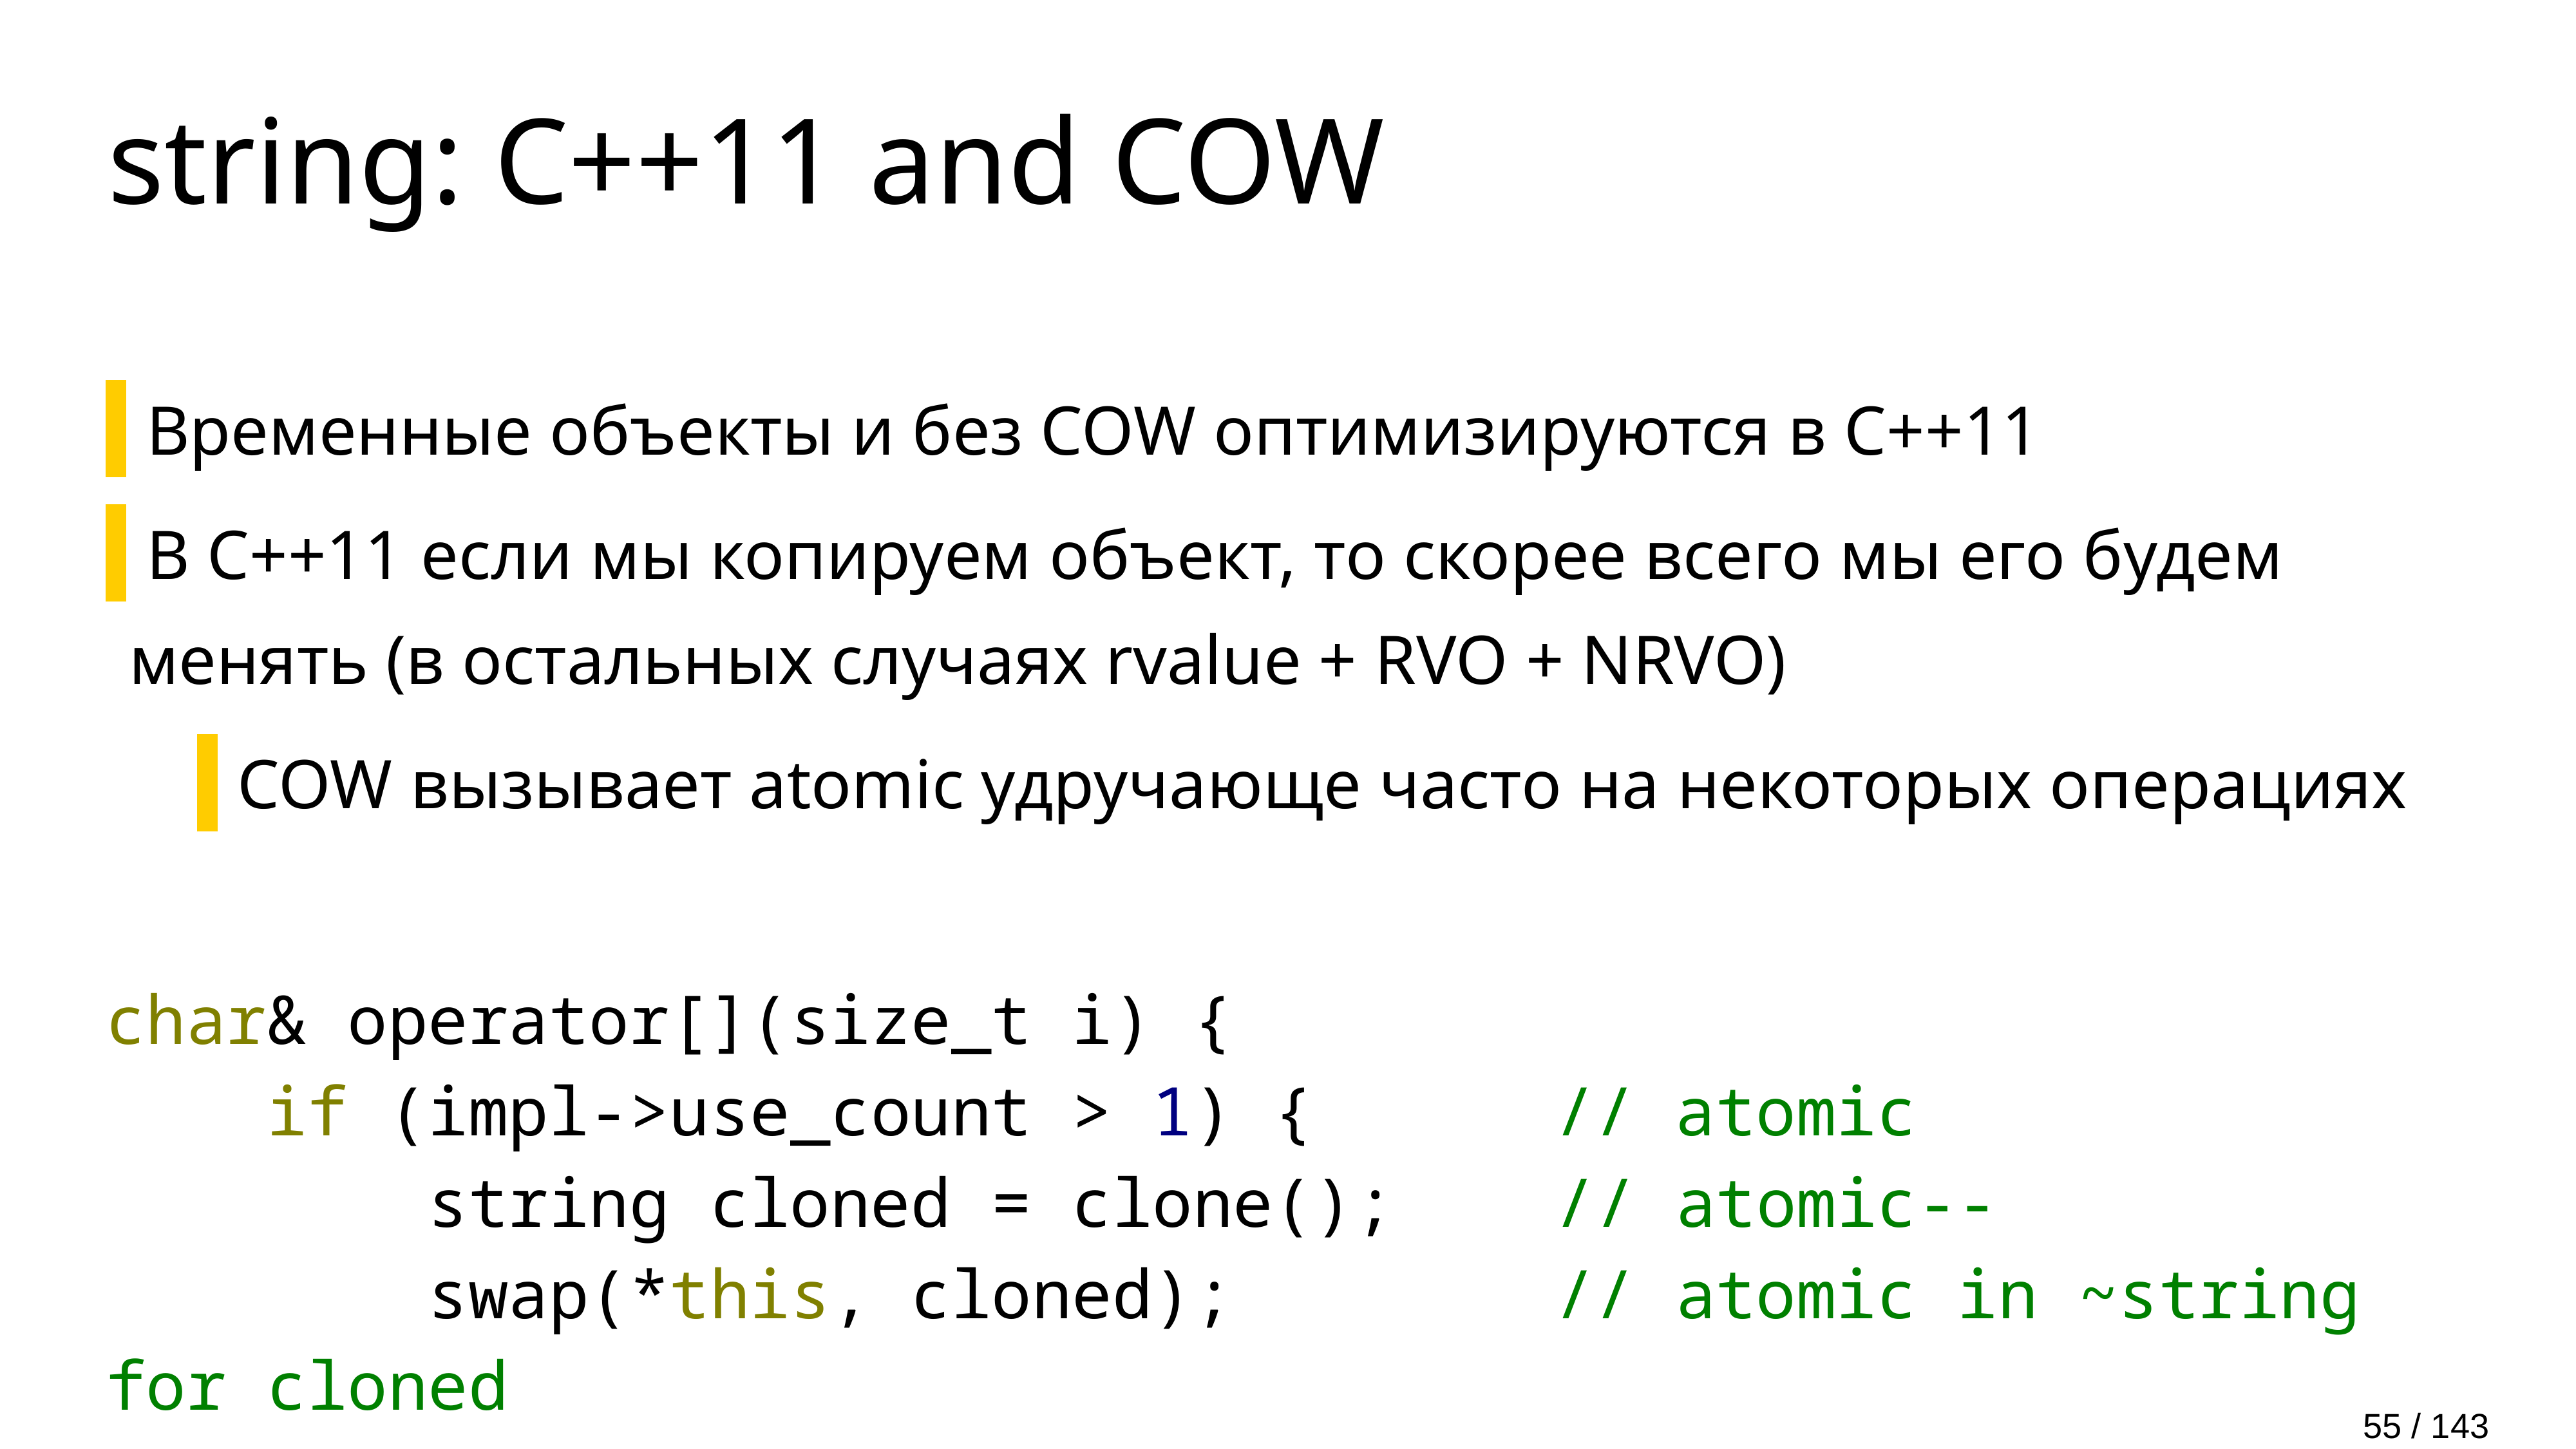

# string: С++11 and COW
 Временные объекты и без COW оптимизируются в C++11
 В C++11 если мы копируем объект, то скорее всего мы его будем менять (в остальных случаях rvalue + RVO + NRVO)
 COW вызывает atomic удручающе часто на некоторых операциях
char& operator[](size_t i) {
 if (impl->use_count > 1) { // atomic
 string cloned = clone(); // atomic--
 swap(*this, cloned); // atomic in ~string for cloned
 }
 return impl->data[i];
}